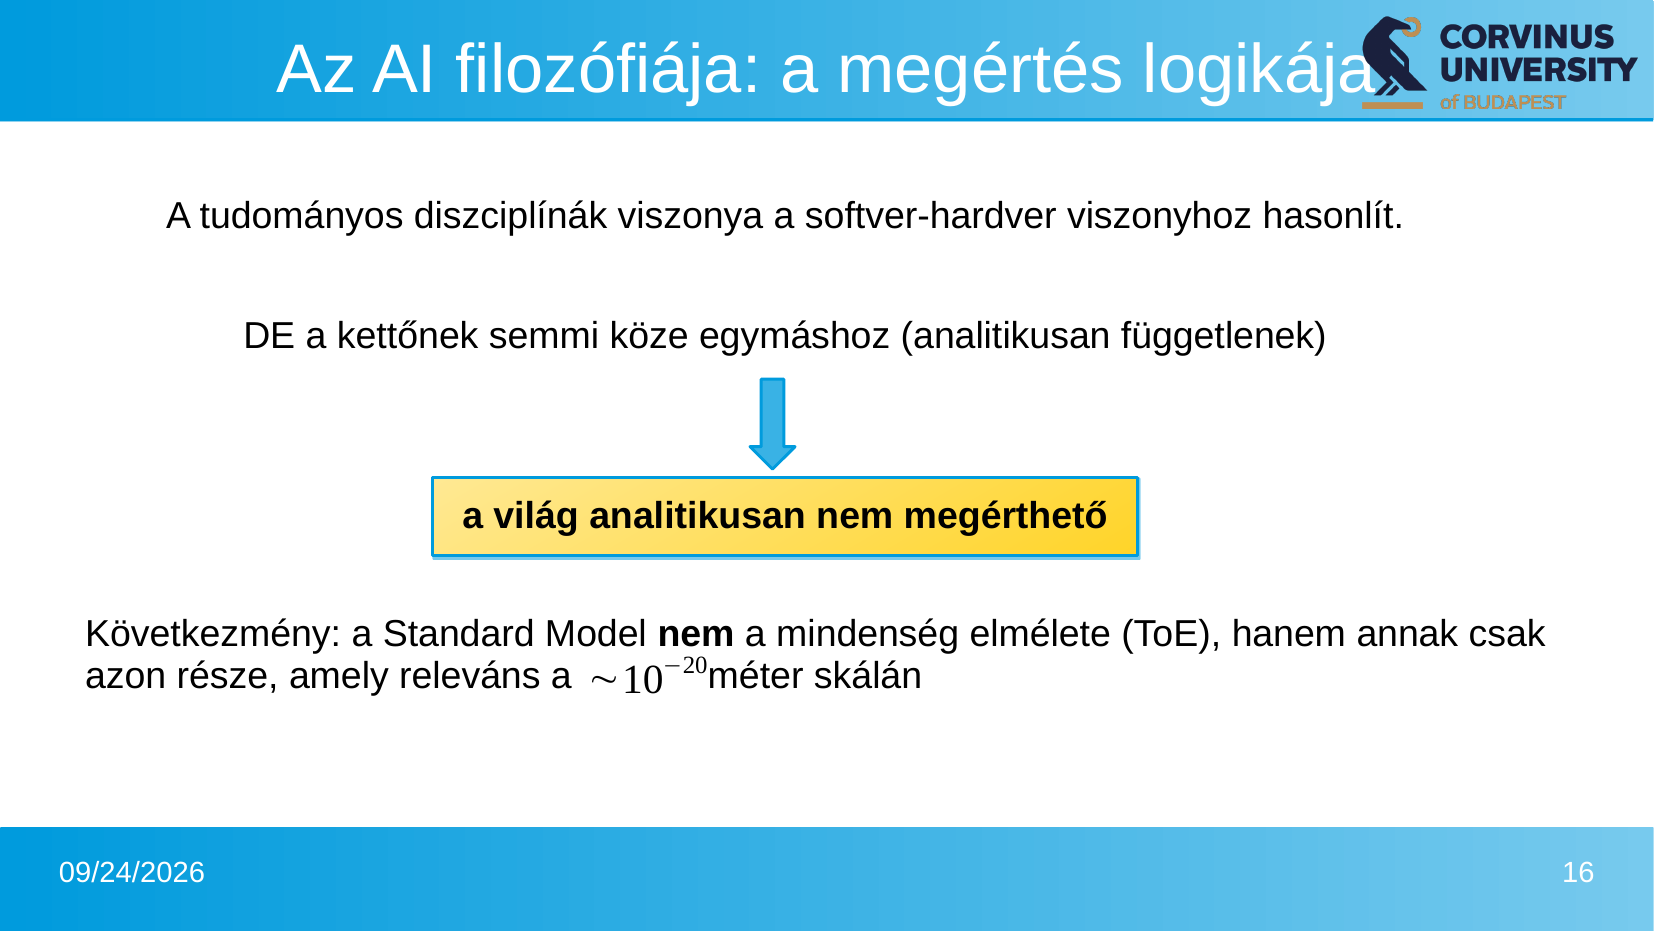

# Az AI filozófiája: a megértés logikája
A tudományos diszciplínák viszonya a softver-hardver viszonyhoz hasonlít.
DE a kettőnek semmi köze egymáshoz (analitikusan függetlenek)
a világ analitikusan nem megérthető
Következmény: a Standard Model nem a mindenség elmélete (ToE), hanem annak csak azon része, amely releváns a méter skálán
16